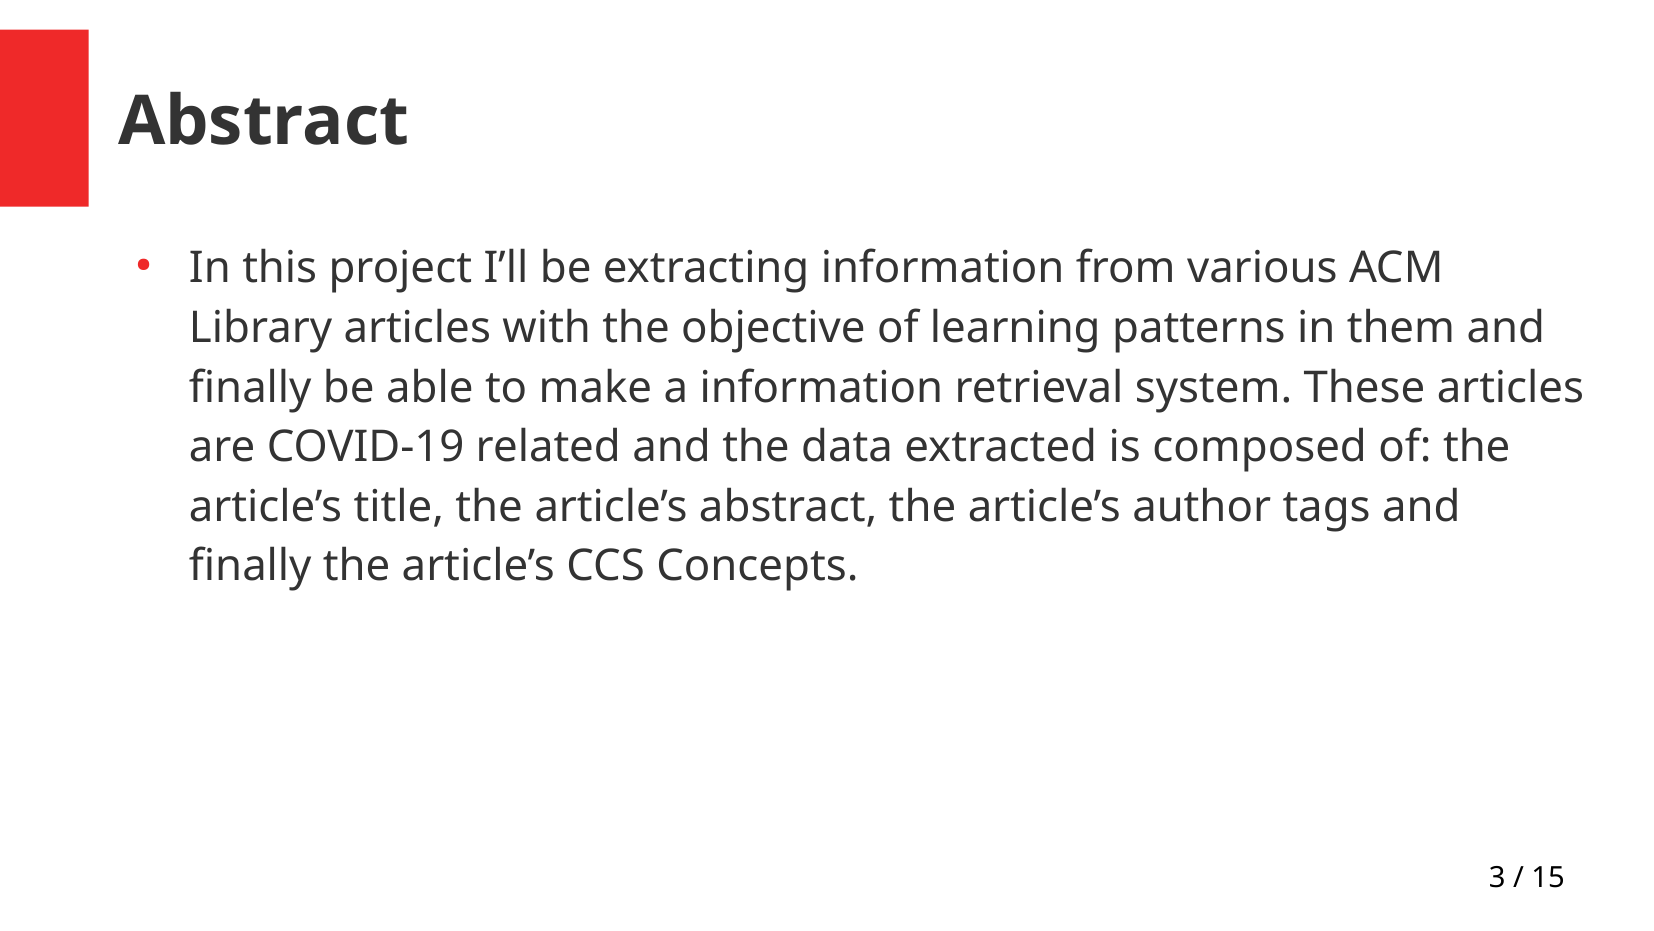

# Abstract
In this project I’ll be extracting information from various ACM Library articles with the objective of learning patterns in them and finally be able to make a information retrieval system. These articles are COVID-19 related and the data extracted is composed of: the article’s title, the article’s abstract, the article’s author tags and finally the article’s CCS Concepts.
3